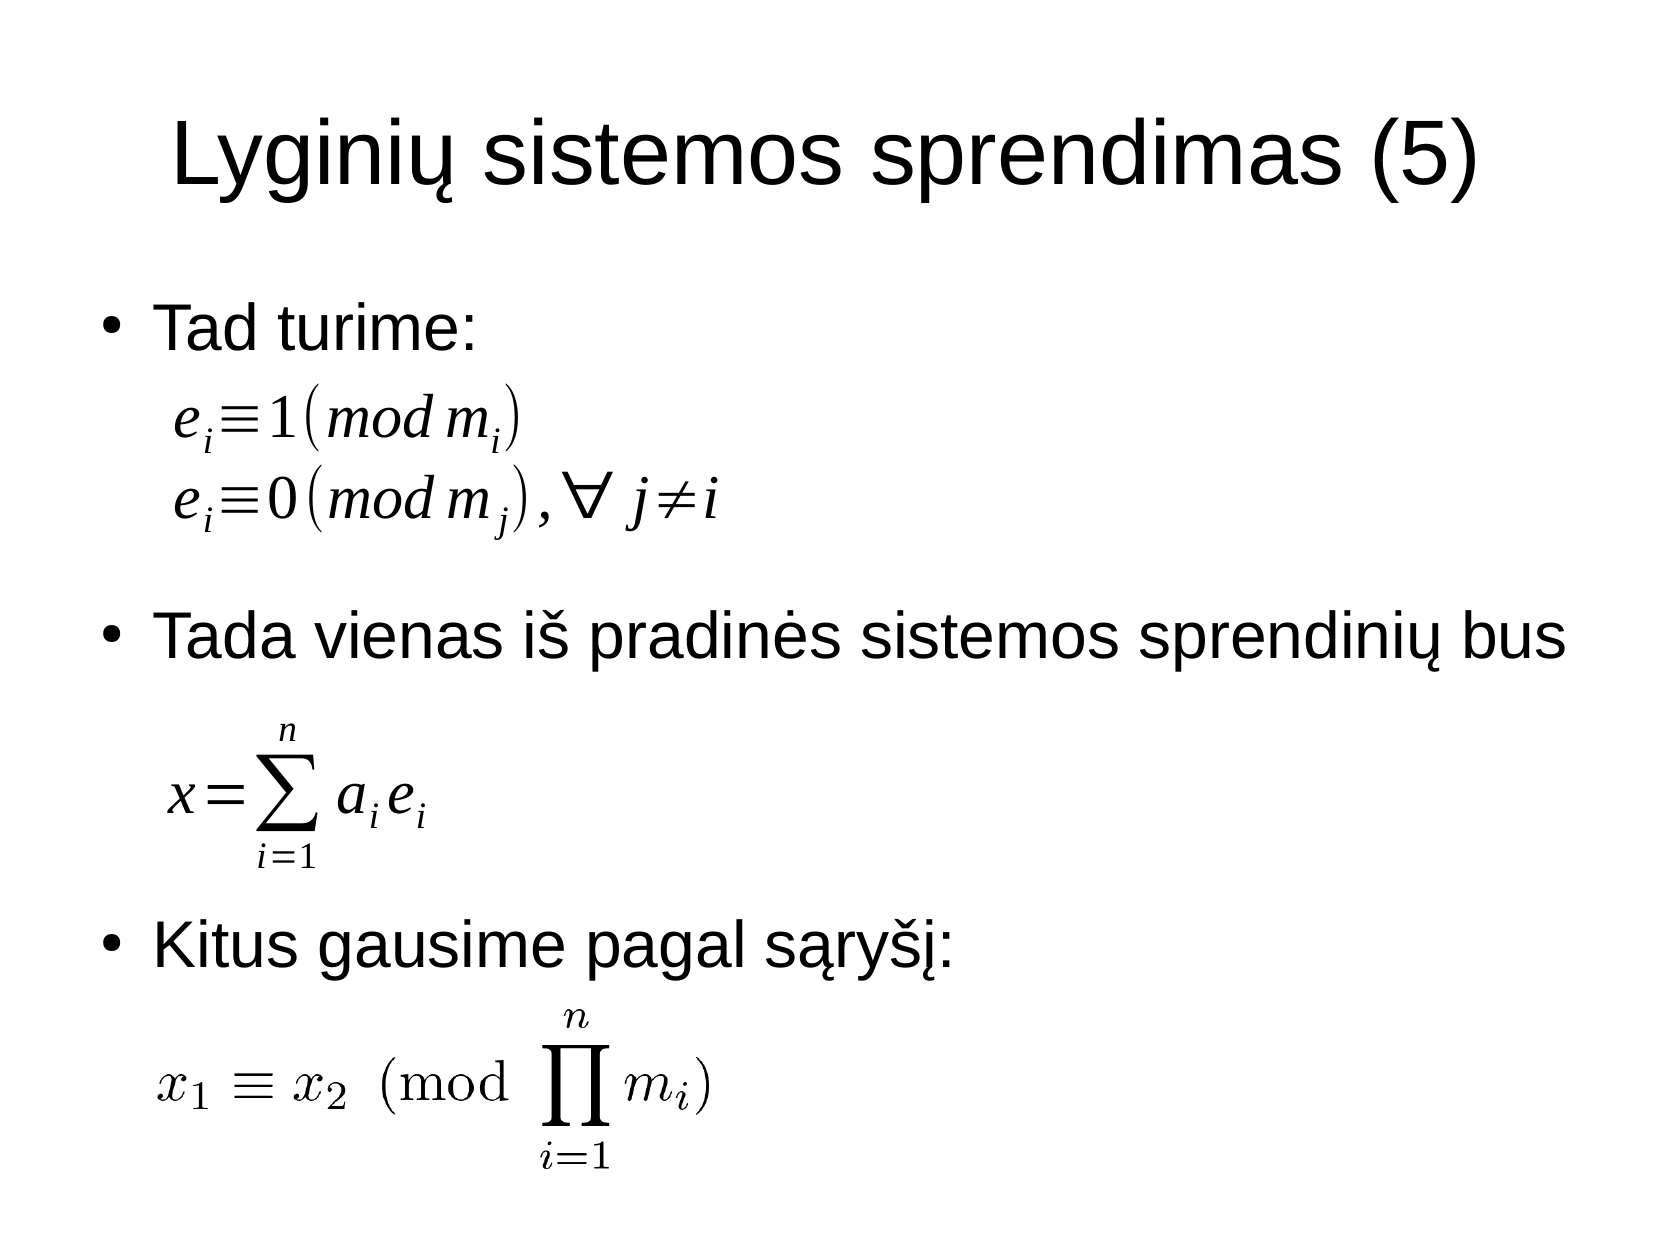

# Lyginių sistemos sprendimas (5)
Tad turime:
Tada vienas iš pradinės sistemos sprendinių bus
Kitus gausime pagal sąryšį: